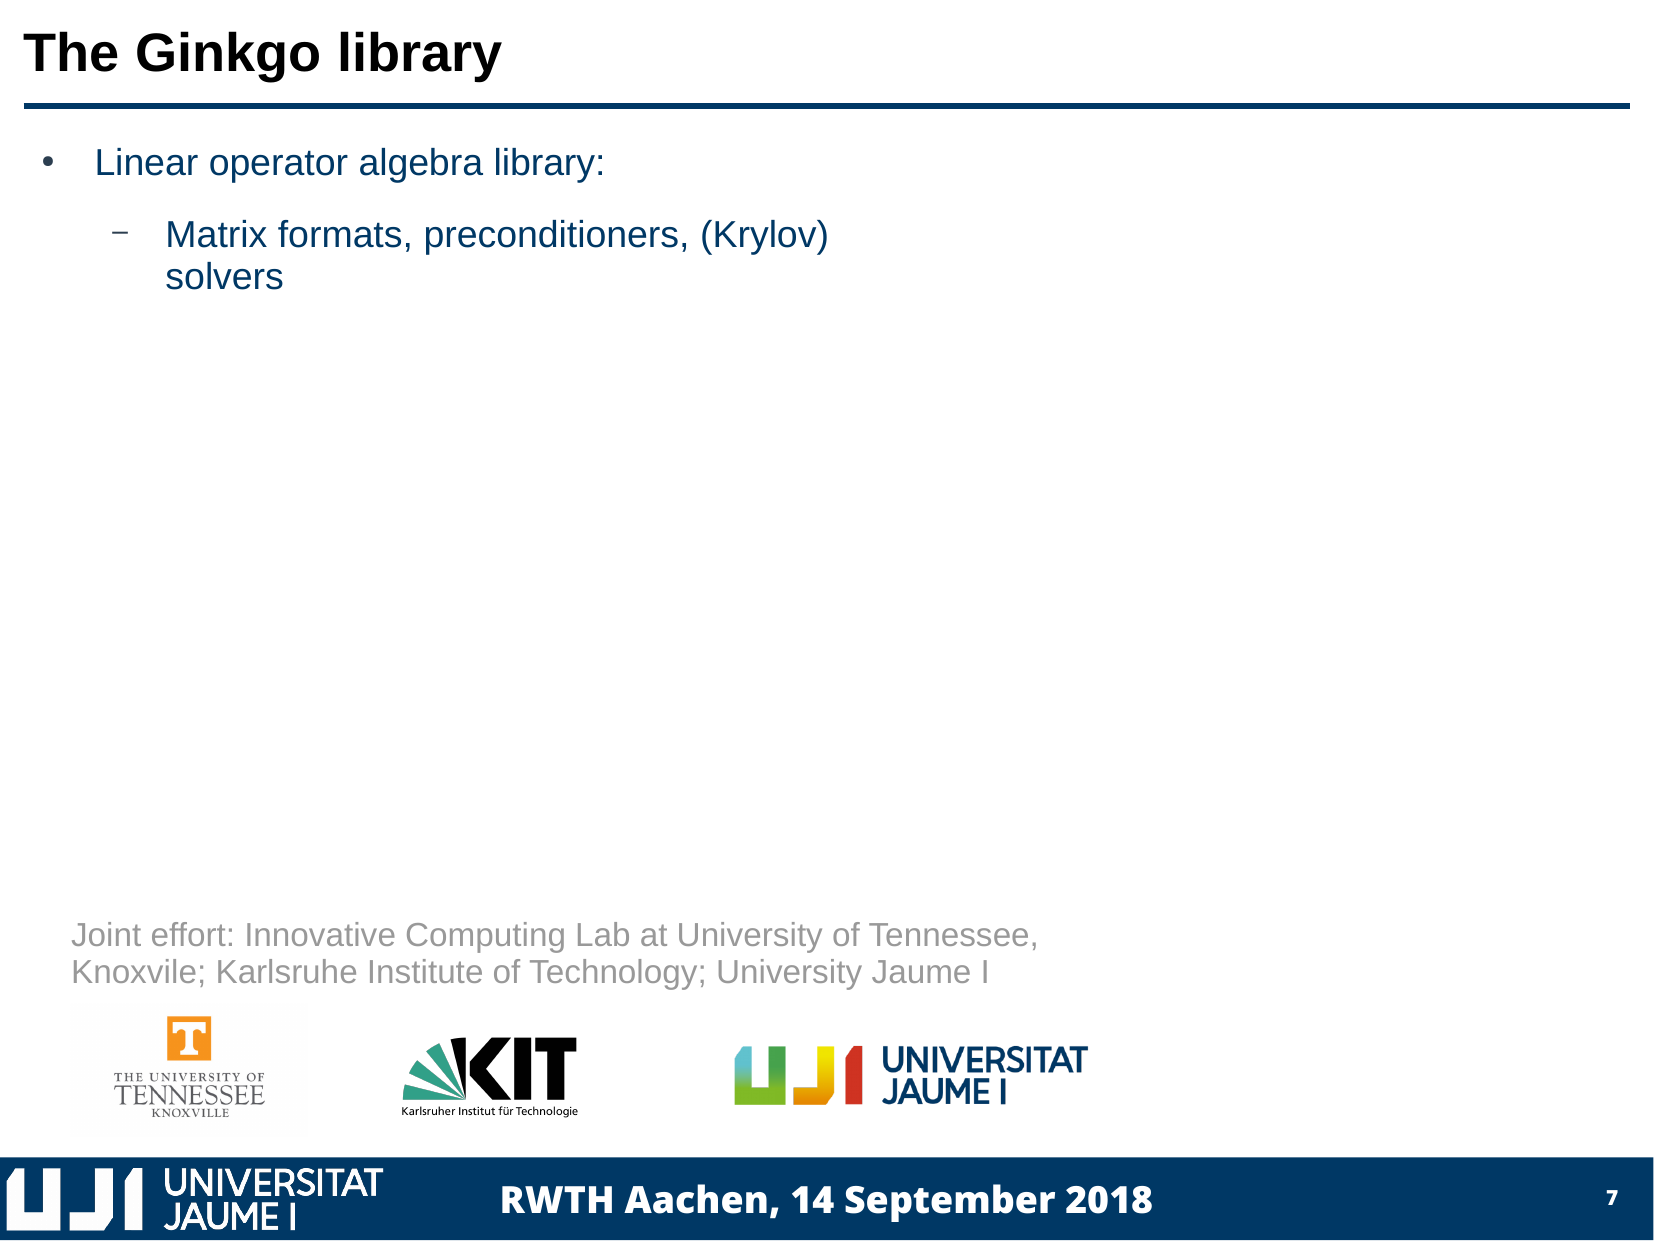

# The Ginkgo library
Linear operator algebra library:
Matrix formats, preconditioners, (Krylov) solvers
Joint effort: Innovative Computing Lab at University of Tennessee, Knoxvile; Karlsruhe Institute of Technology; University Jaume I
RWTH Aachen, 14 September 2018
7